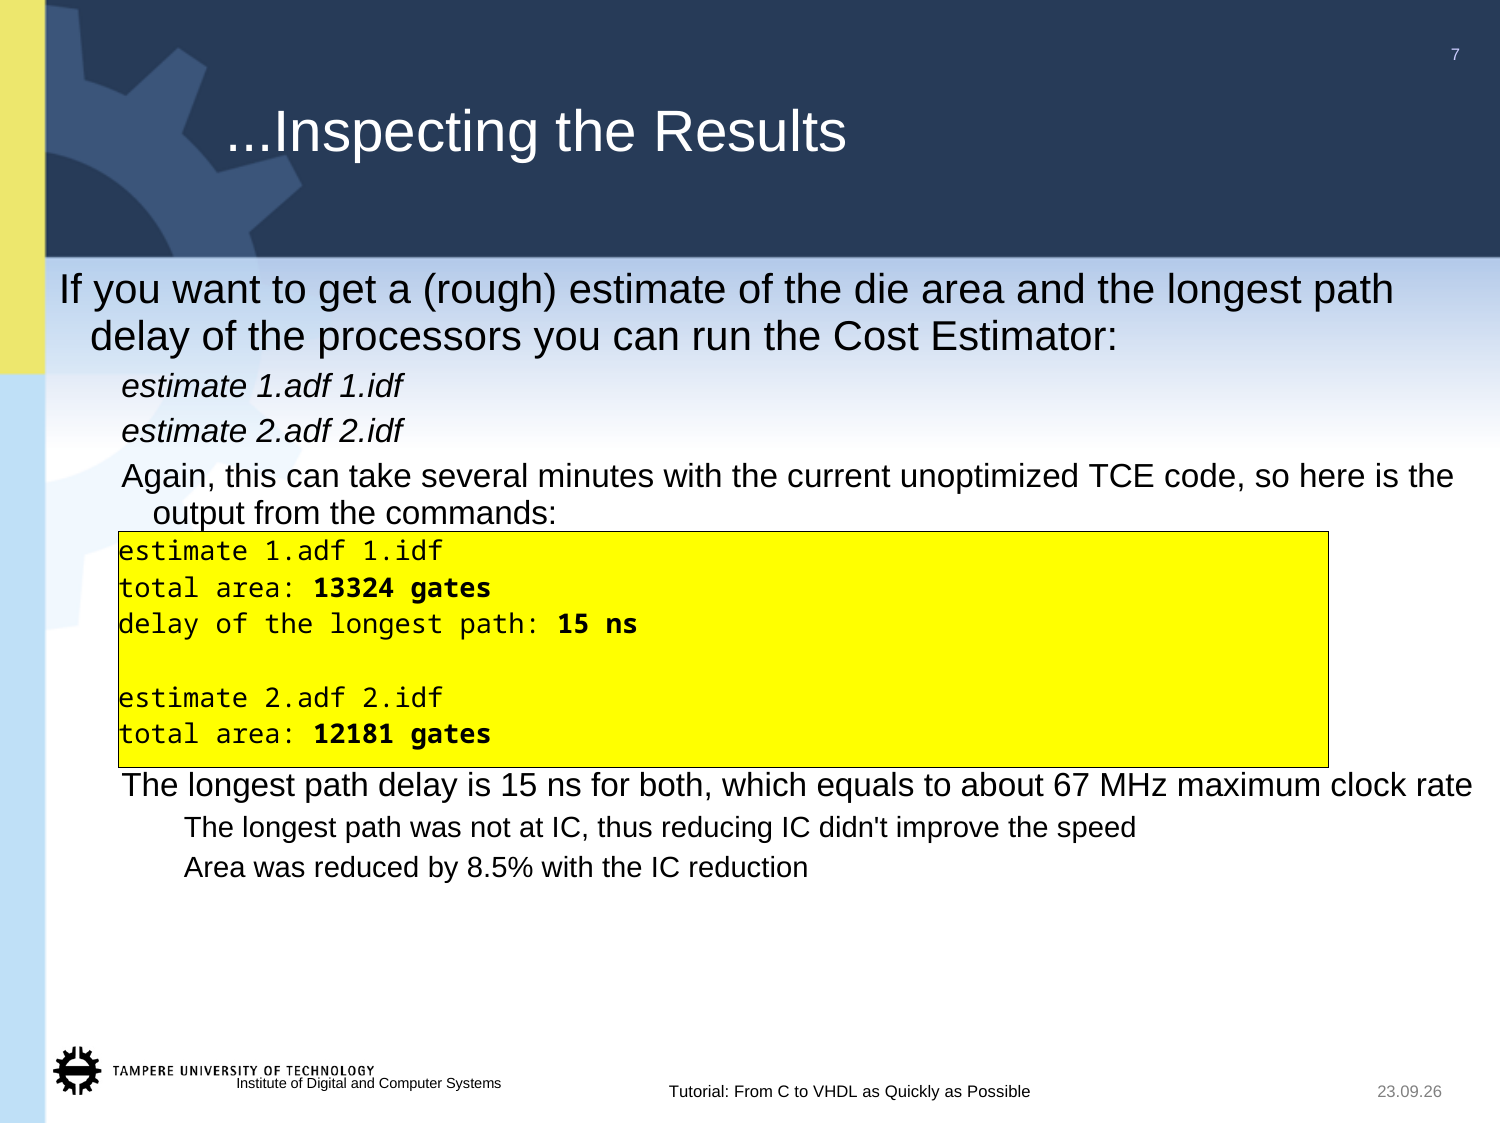

# ...Inspecting the Results
7
If you want to get a (rough) estimate of the die area and the longest path delay of the processors you can run the Cost Estimator:
estimate 1.adf 1.idf
estimate 2.adf 2.idf
Again, this can take several minutes with the current unoptimized TCE code, so here is the output from the commands:
The longest path delay is 15 ns for both, which equals to about 67 MHz maximum clock rate
The longest path was not at IC, thus reducing IC didn't improve the speed
Area was reduced by 8.5% with the IC reduction
estimate 1.adf 1.idf
total area: 13324 gates
delay of the longest path: 15 ns
estimate 2.adf 2.idf
total area: 12181 gates
delay of the longest path: 15 ns